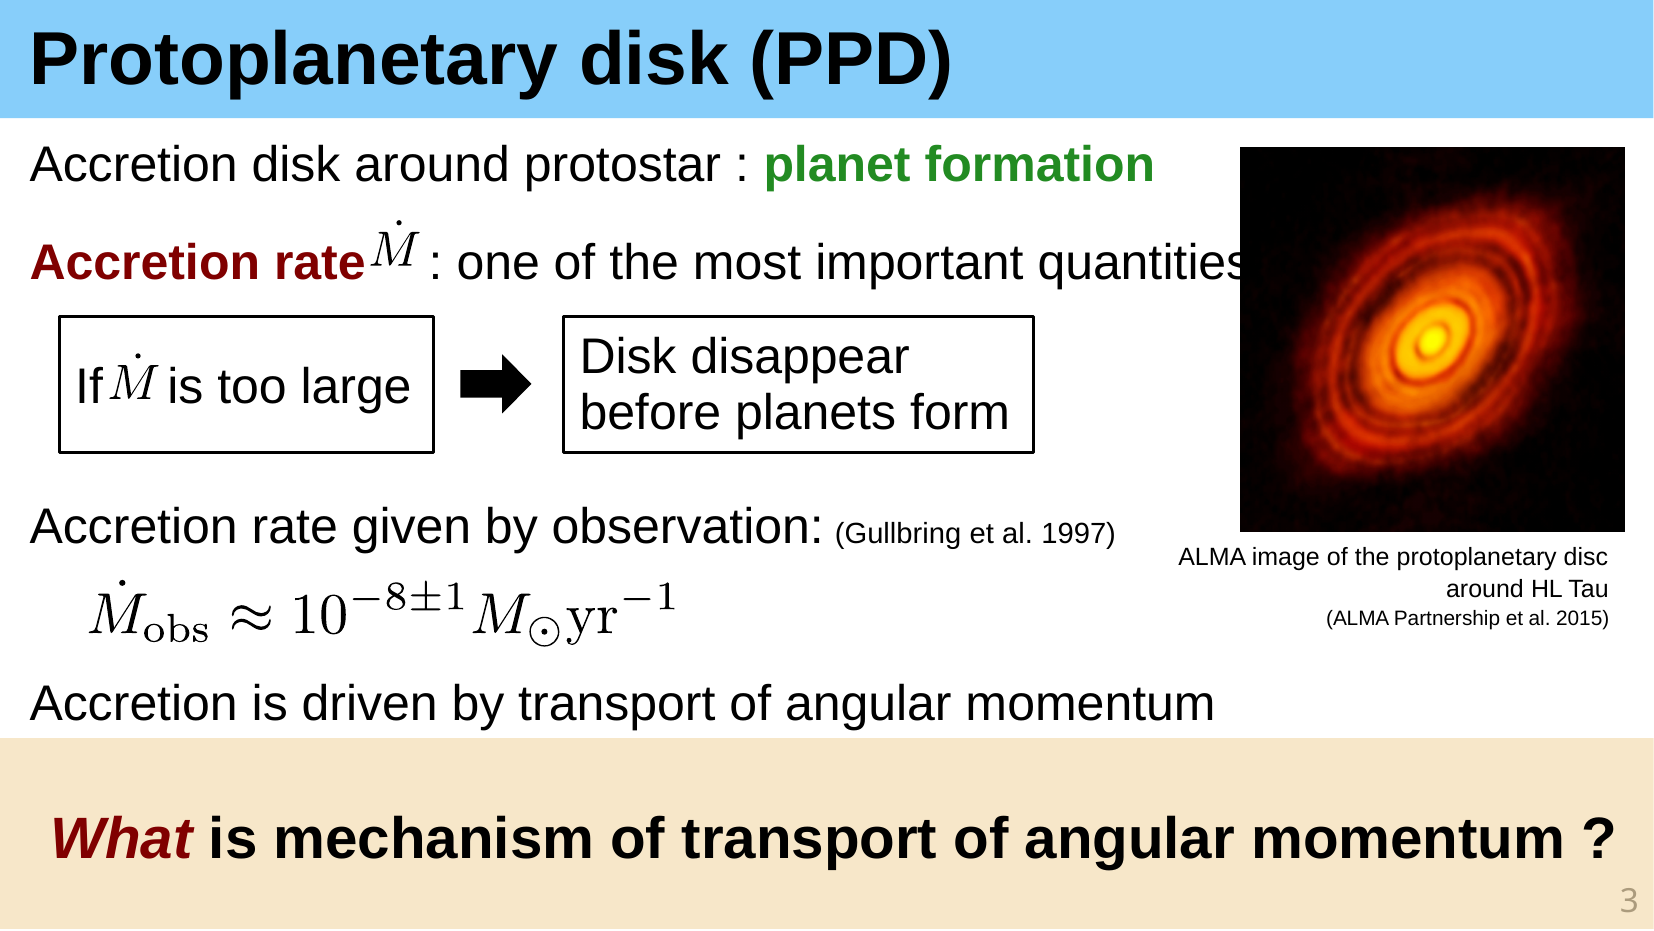

# Protoplanetary disk (PPD)
Accretion disk around protostar : planet formation
Accretion rate　 : one of the most important quantities
If 　is too large
Disk disappear
before planets form
Accretion rate given by observation: (Gullbring et al. 1997)
ALMA image of the protoplanetary disc
around HL Tau
(ALMA Partnership et al. 2015)
Accretion is driven by transport of angular momentum
What is mechanism of transport of angular momentum ?